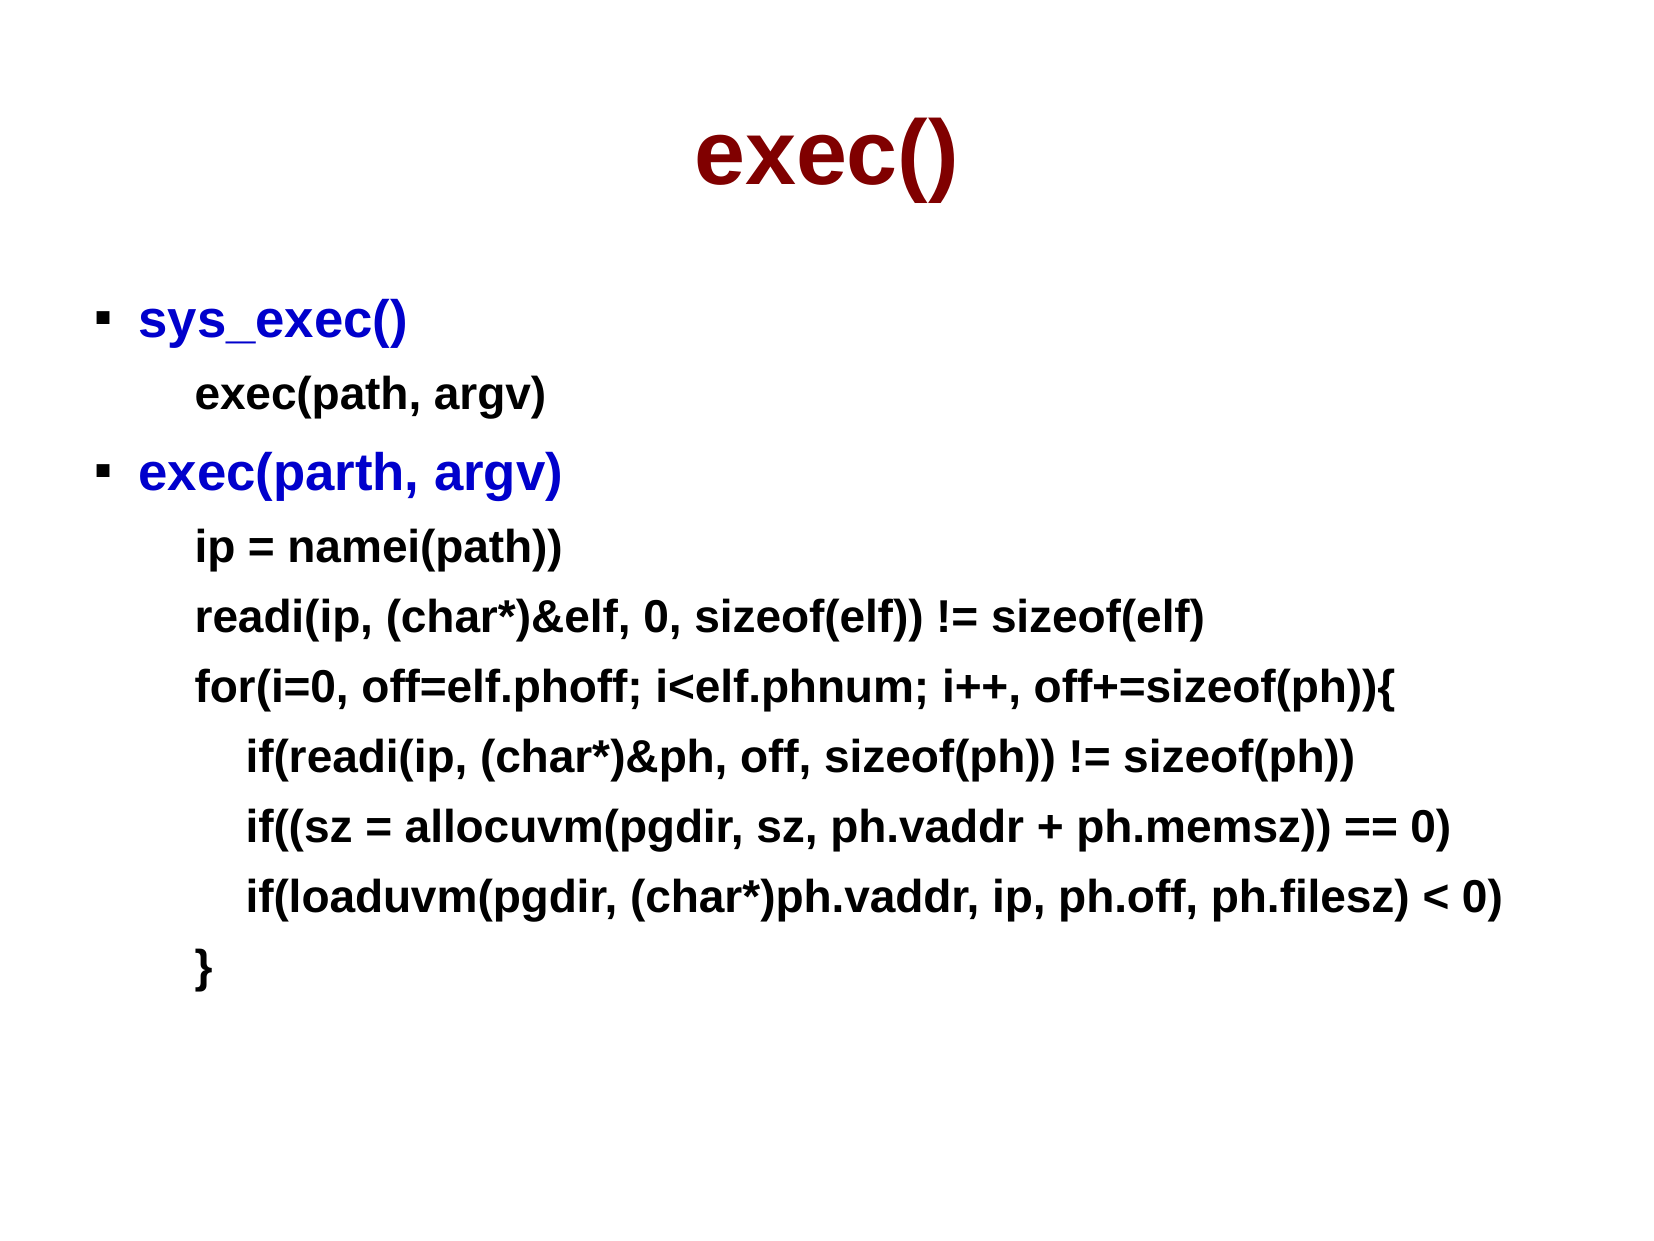

# exec()
sys_exec()
exec(path, argv)
exec(parth, argv)
ip = namei(path))
readi(ip, (char*)&elf, 0, sizeof(elf)) != sizeof(elf)
for(i=0, off=elf.phoff; i<elf.phnum; i++, off+=sizeof(ph)){
 if(readi(ip, (char*)&ph, off, sizeof(ph)) != sizeof(ph))
 if((sz = allocuvm(pgdir, sz, ph.vaddr + ph.memsz)) == 0)
 if(loaduvm(pgdir, (char*)ph.vaddr, ip, ph.off, ph.filesz) < 0)
}